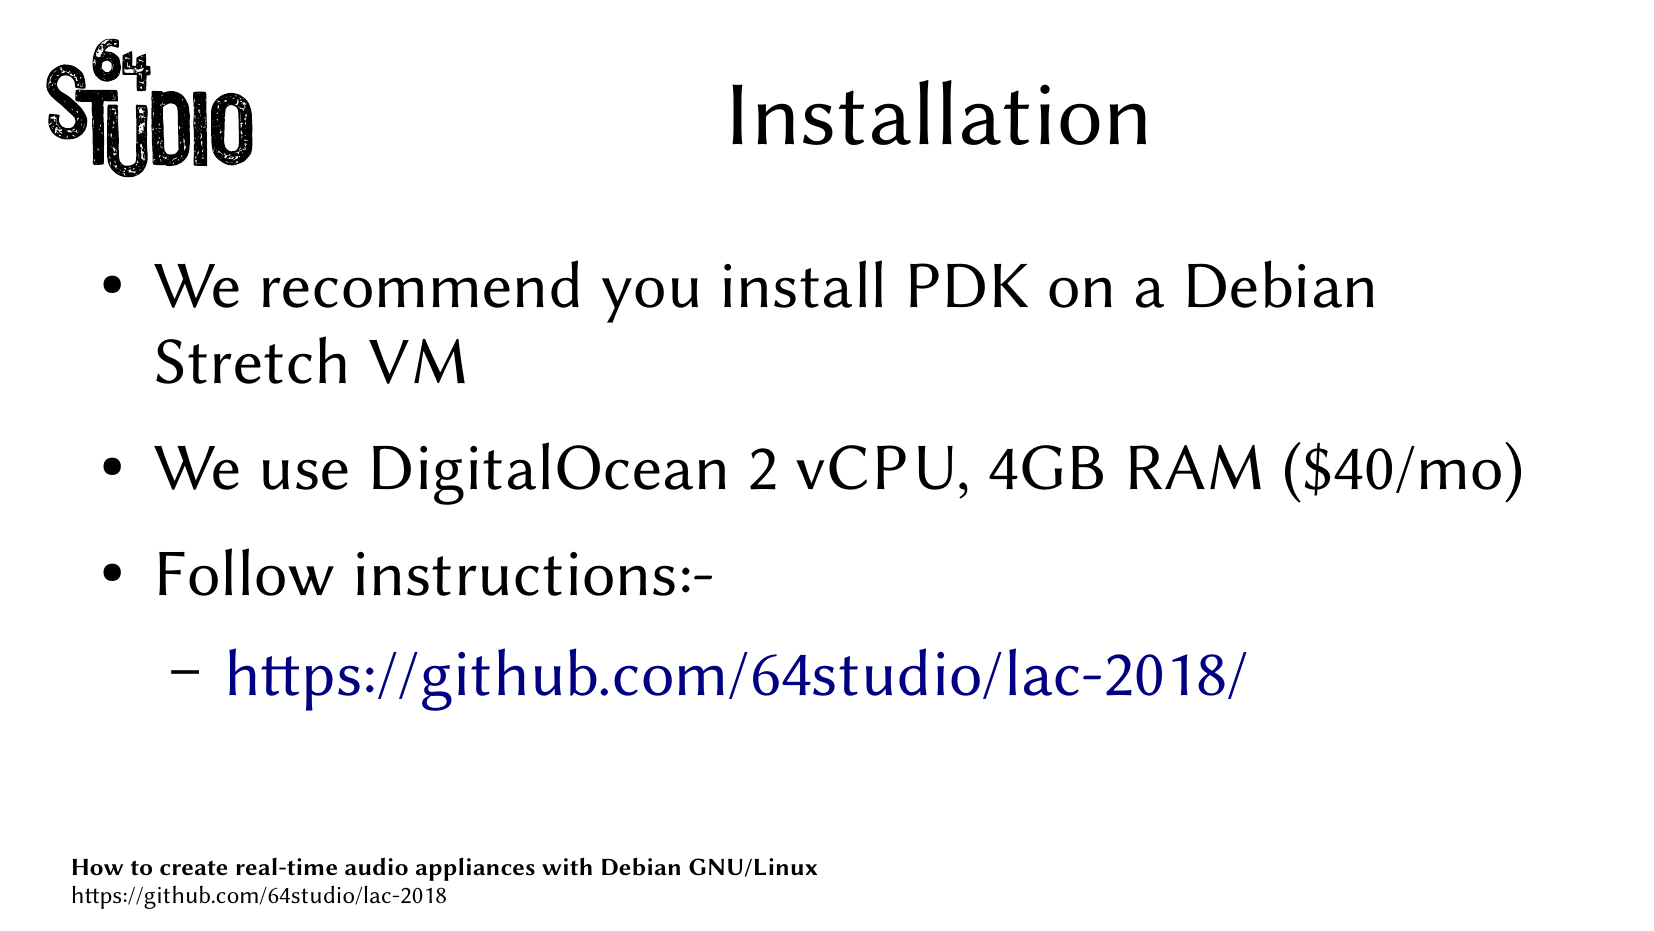

# Installation
We recommend you install PDK on a Debian Stretch VM
We use DigitalOcean 2 vCPU, 4GB RAM ($40/mo)
Follow instructions:-
https://github.com/64studio/lac-2018/